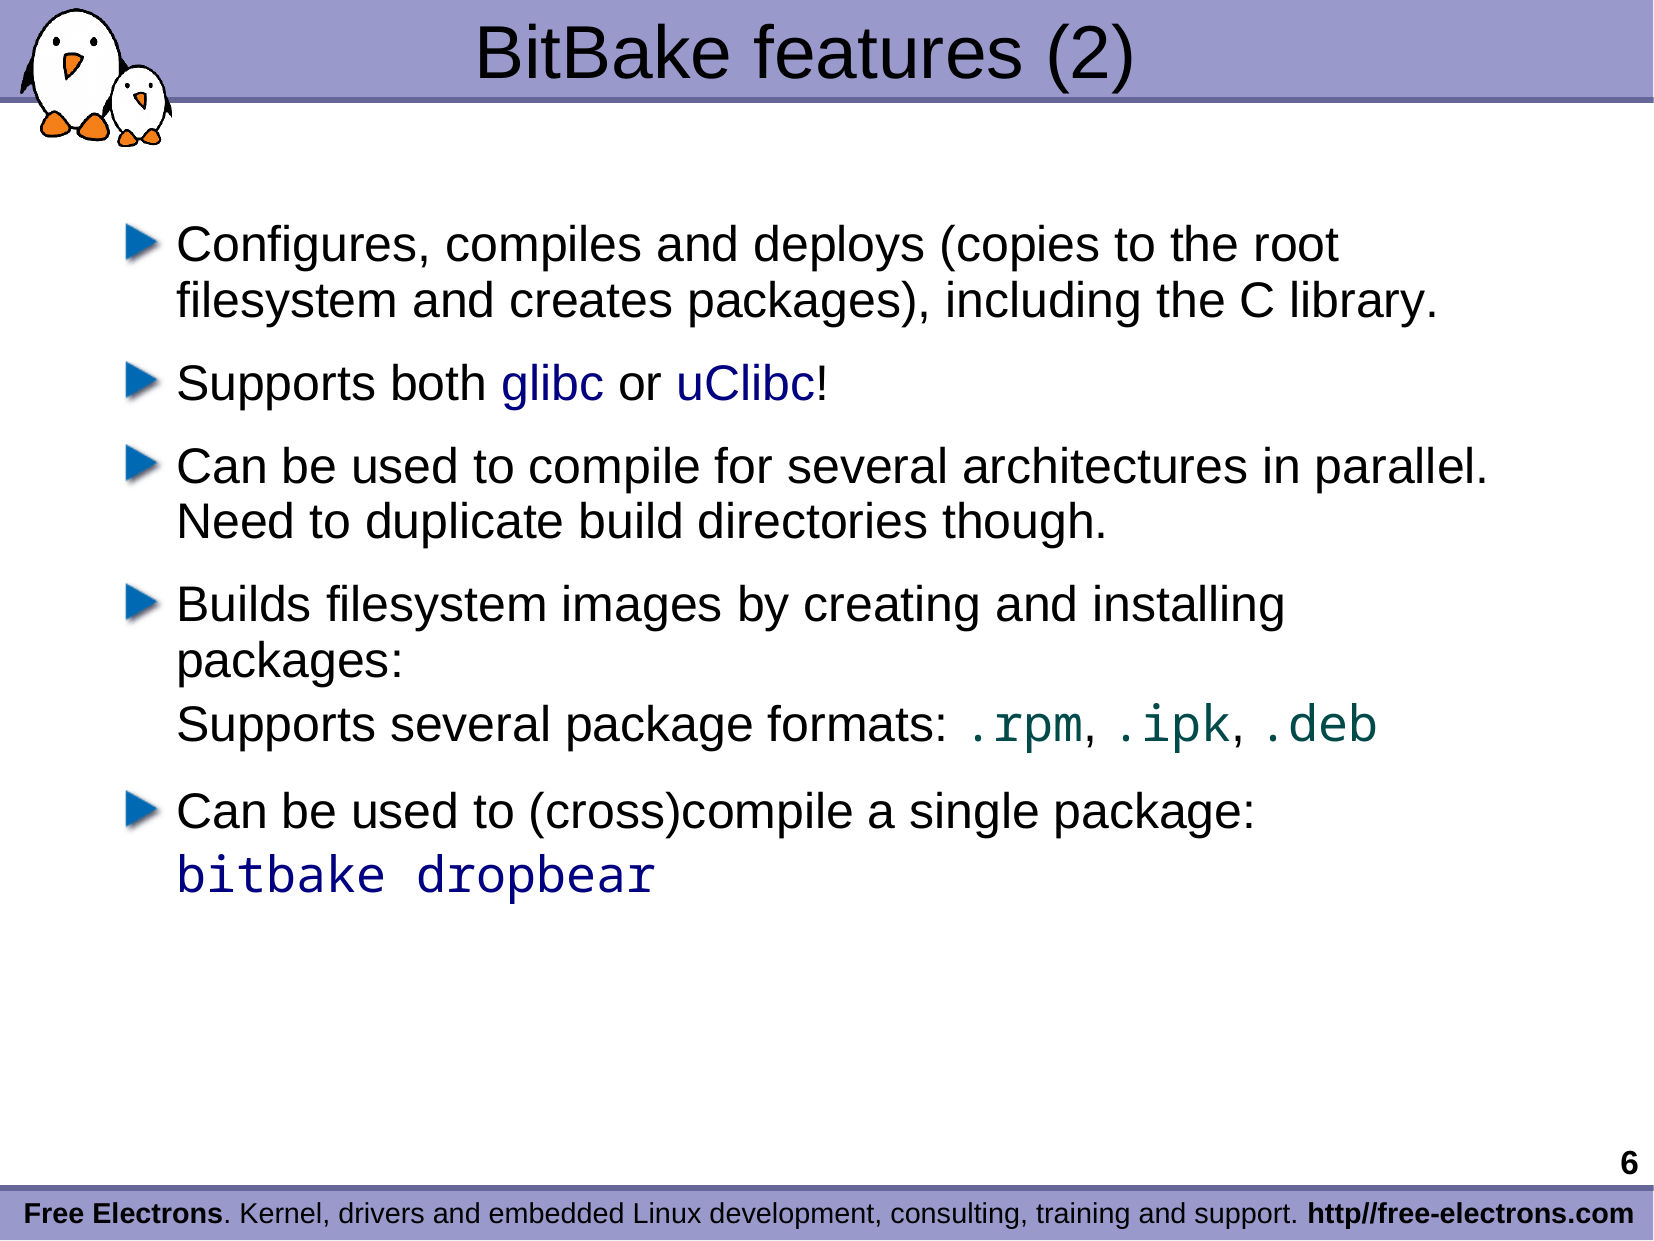

# BitBake features (2)
Configures, compiles and deploys (copies to the root filesystem and creates packages), including the C library.
Supports both glibc or uClibc!
Can be used to compile for several architectures in parallel.
Need to duplicate build directories though.
Builds filesystem images by creating and installing packages:
Supports several package formats: .rpm, .ipk, .deb
Can be used to (cross)compile a single package:
bitbake dropbear